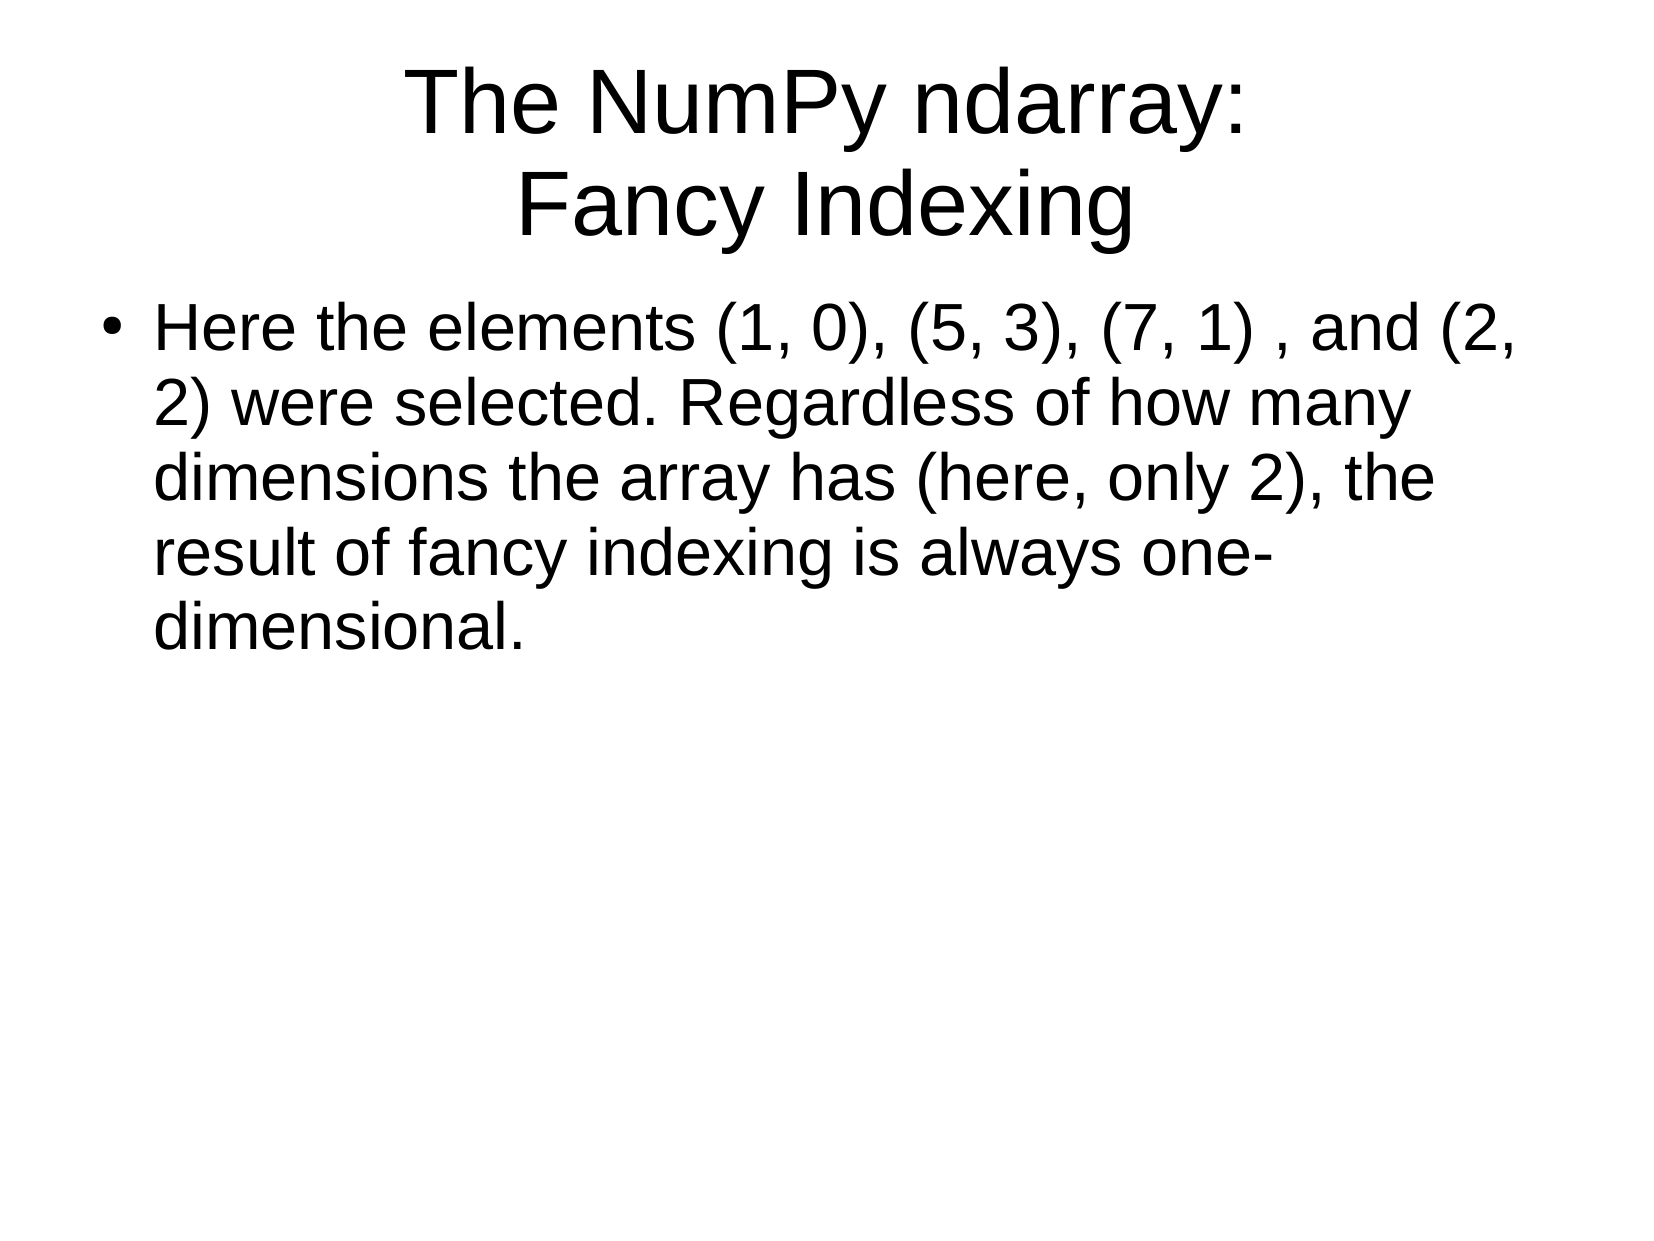

# The NumPy ndarray: Fancy Indexing
Here the elements (1, 0), (5, 3), (7, 1) , and (2, 2) were selected. Regardless of how many dimensions the array has (here, only 2), the result of fancy indexing is always one-dimensional.